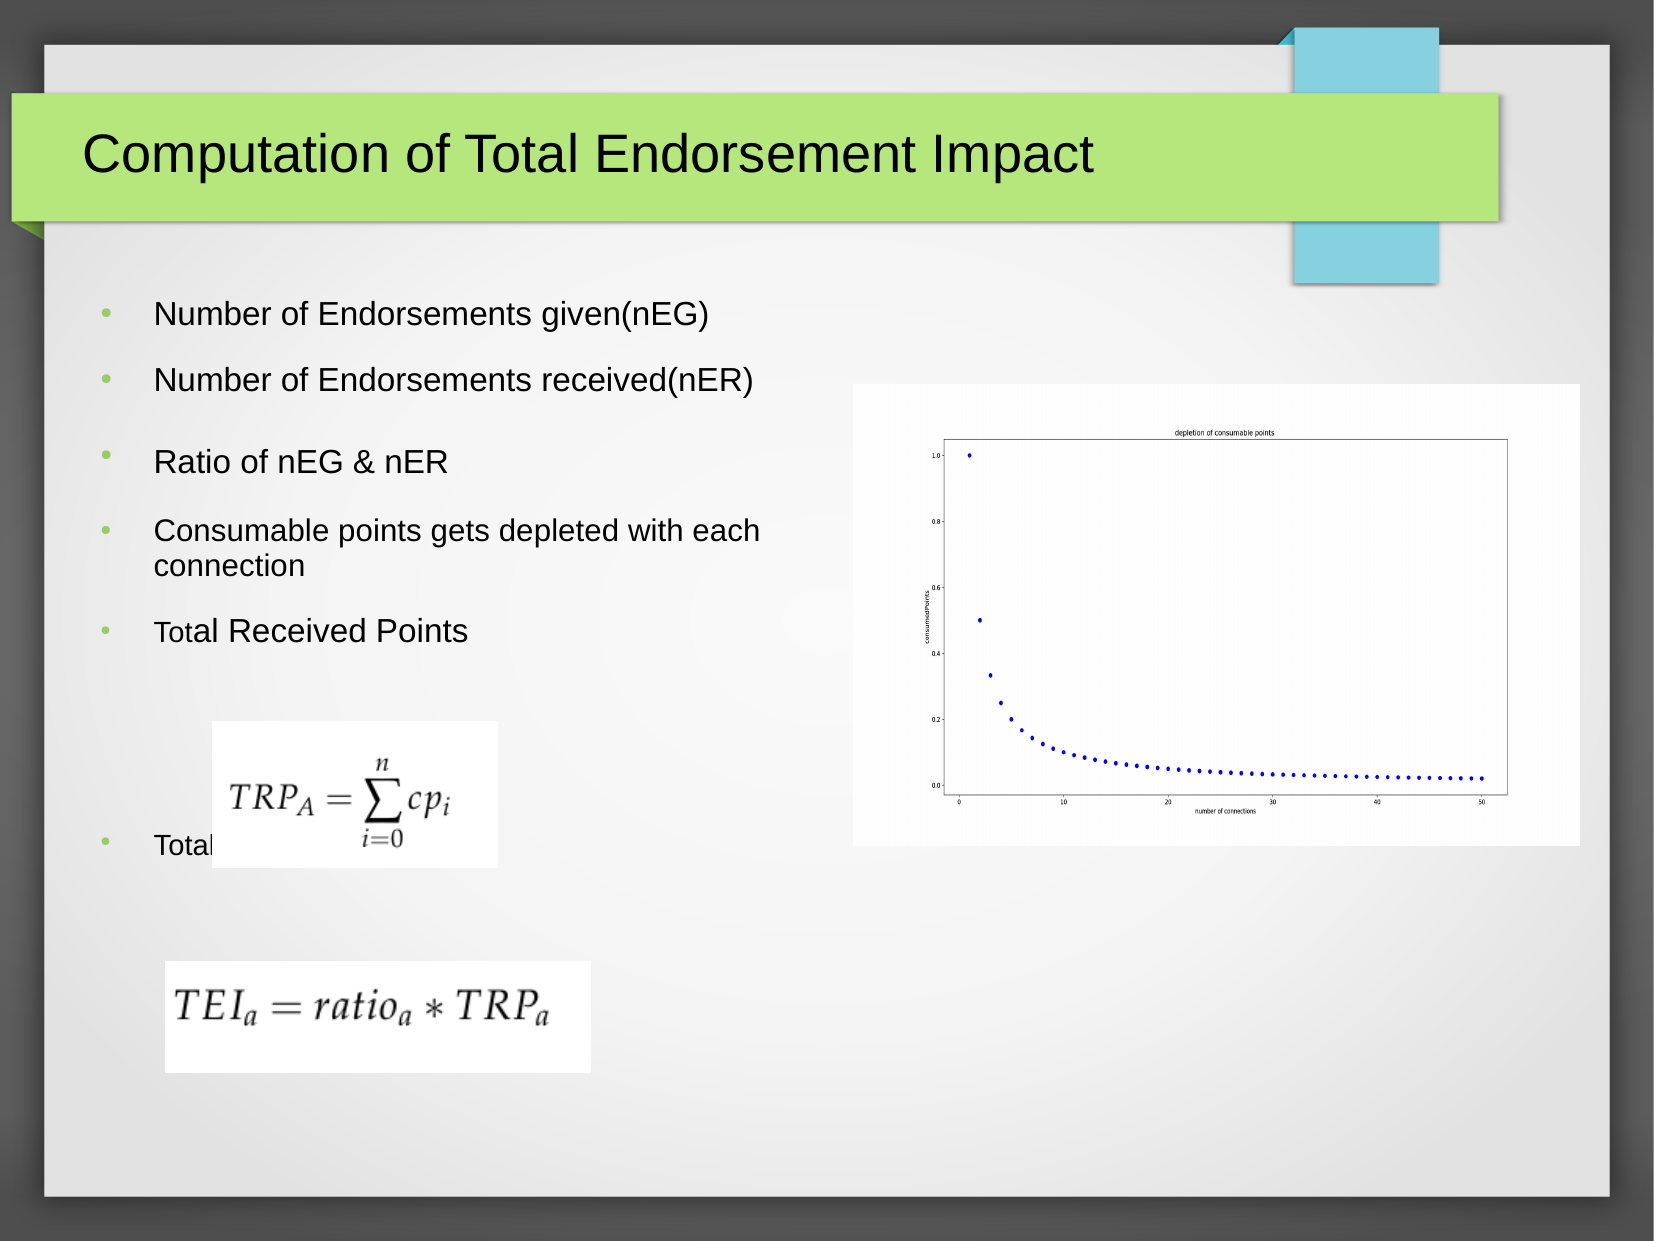

# Computation of Total Endorsement Impact
Number of Endorsements given(nEG)
Number of Endorsements received(nER)
Ratio of nEG & nER
Consumable points gets depleted with each connection
Total Received Points
Total Endorsement Impact